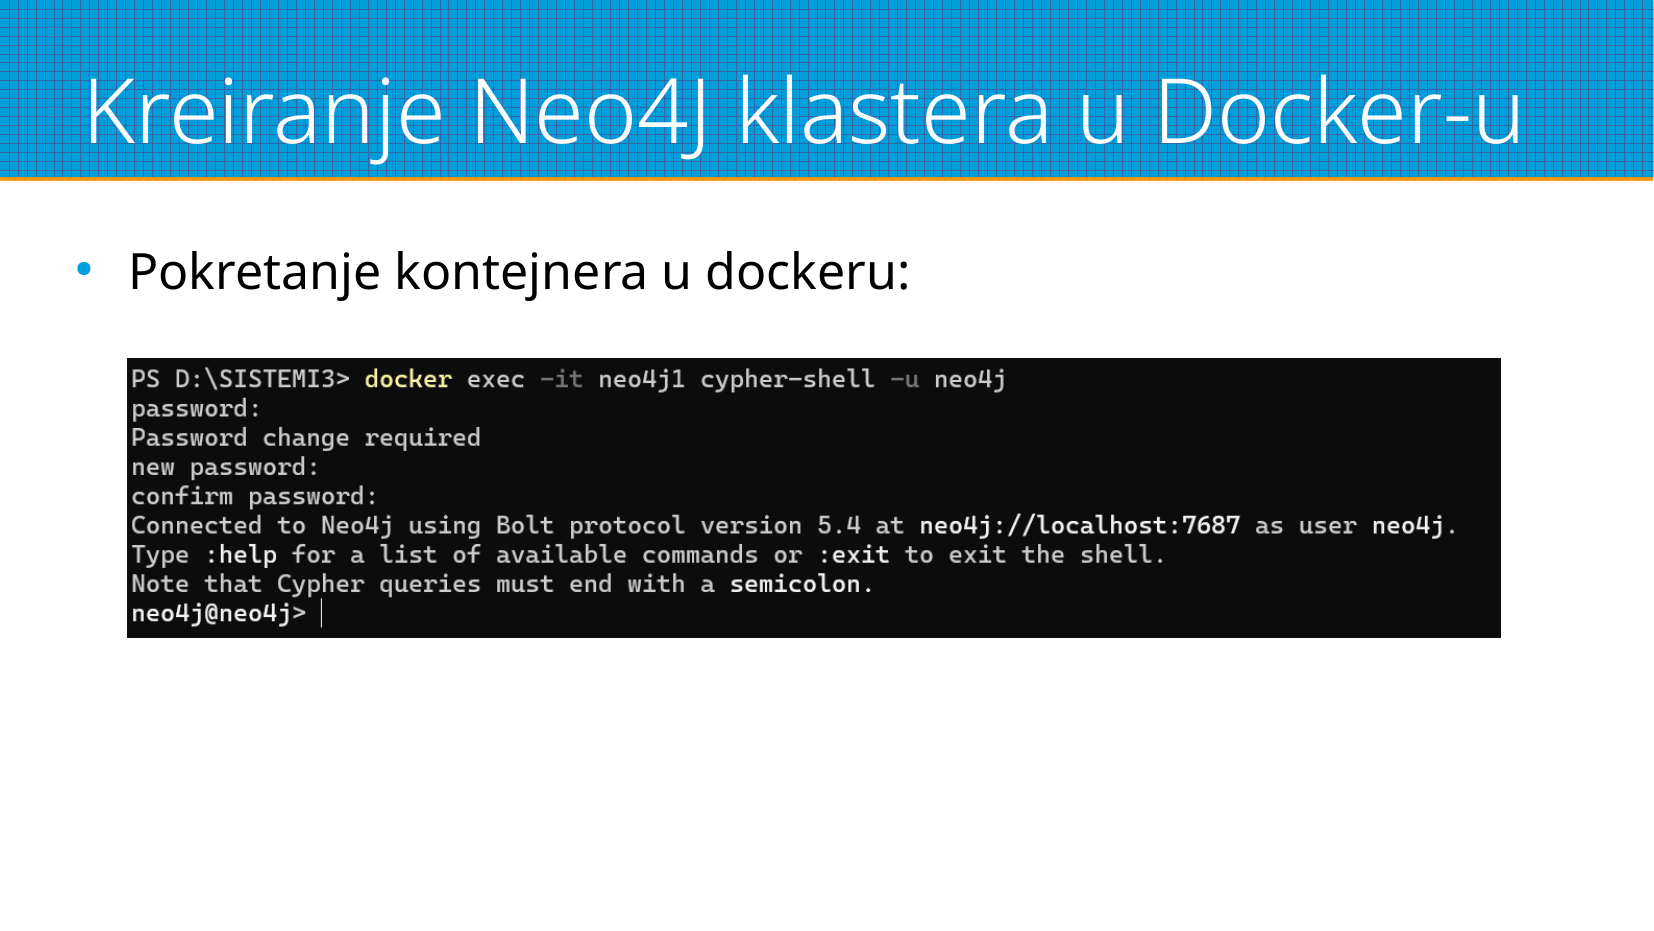

# Kreiranje Neo4J klastera u Docker-u
Pokretanje kontejnera u dockeru: